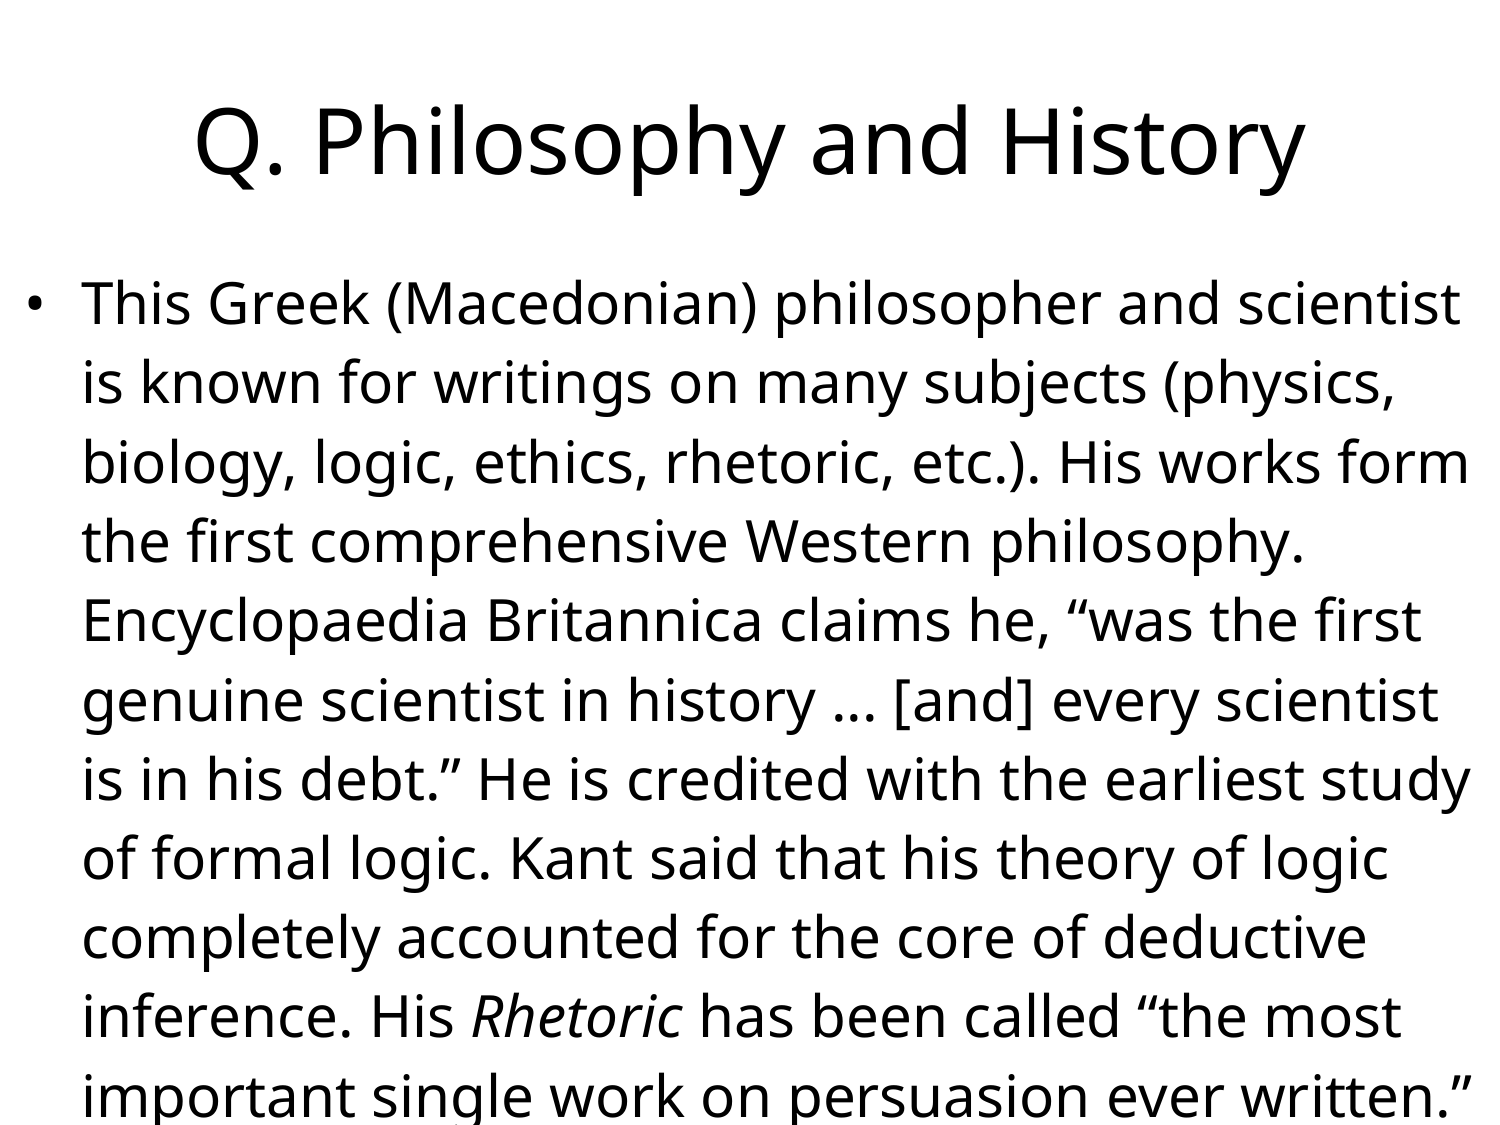

# Q. Philosophy and History
This Greek (Macedonian) philosopher and scientist is known for writings on many subjects (physics, biology, logic, ethics, rhetoric, etc.). His works form the first comprehensive Western philosophy. Encyclopaedia Britannica claims he, “was the first genuine scientist in history ... [and] every scientist is in his debt.” He is credited with the earliest study of formal logic. Kant said that his theory of logic completely accounted for the core of deductive inference. His Rhetoric has been called “the most important single work on persuasion ever written.”